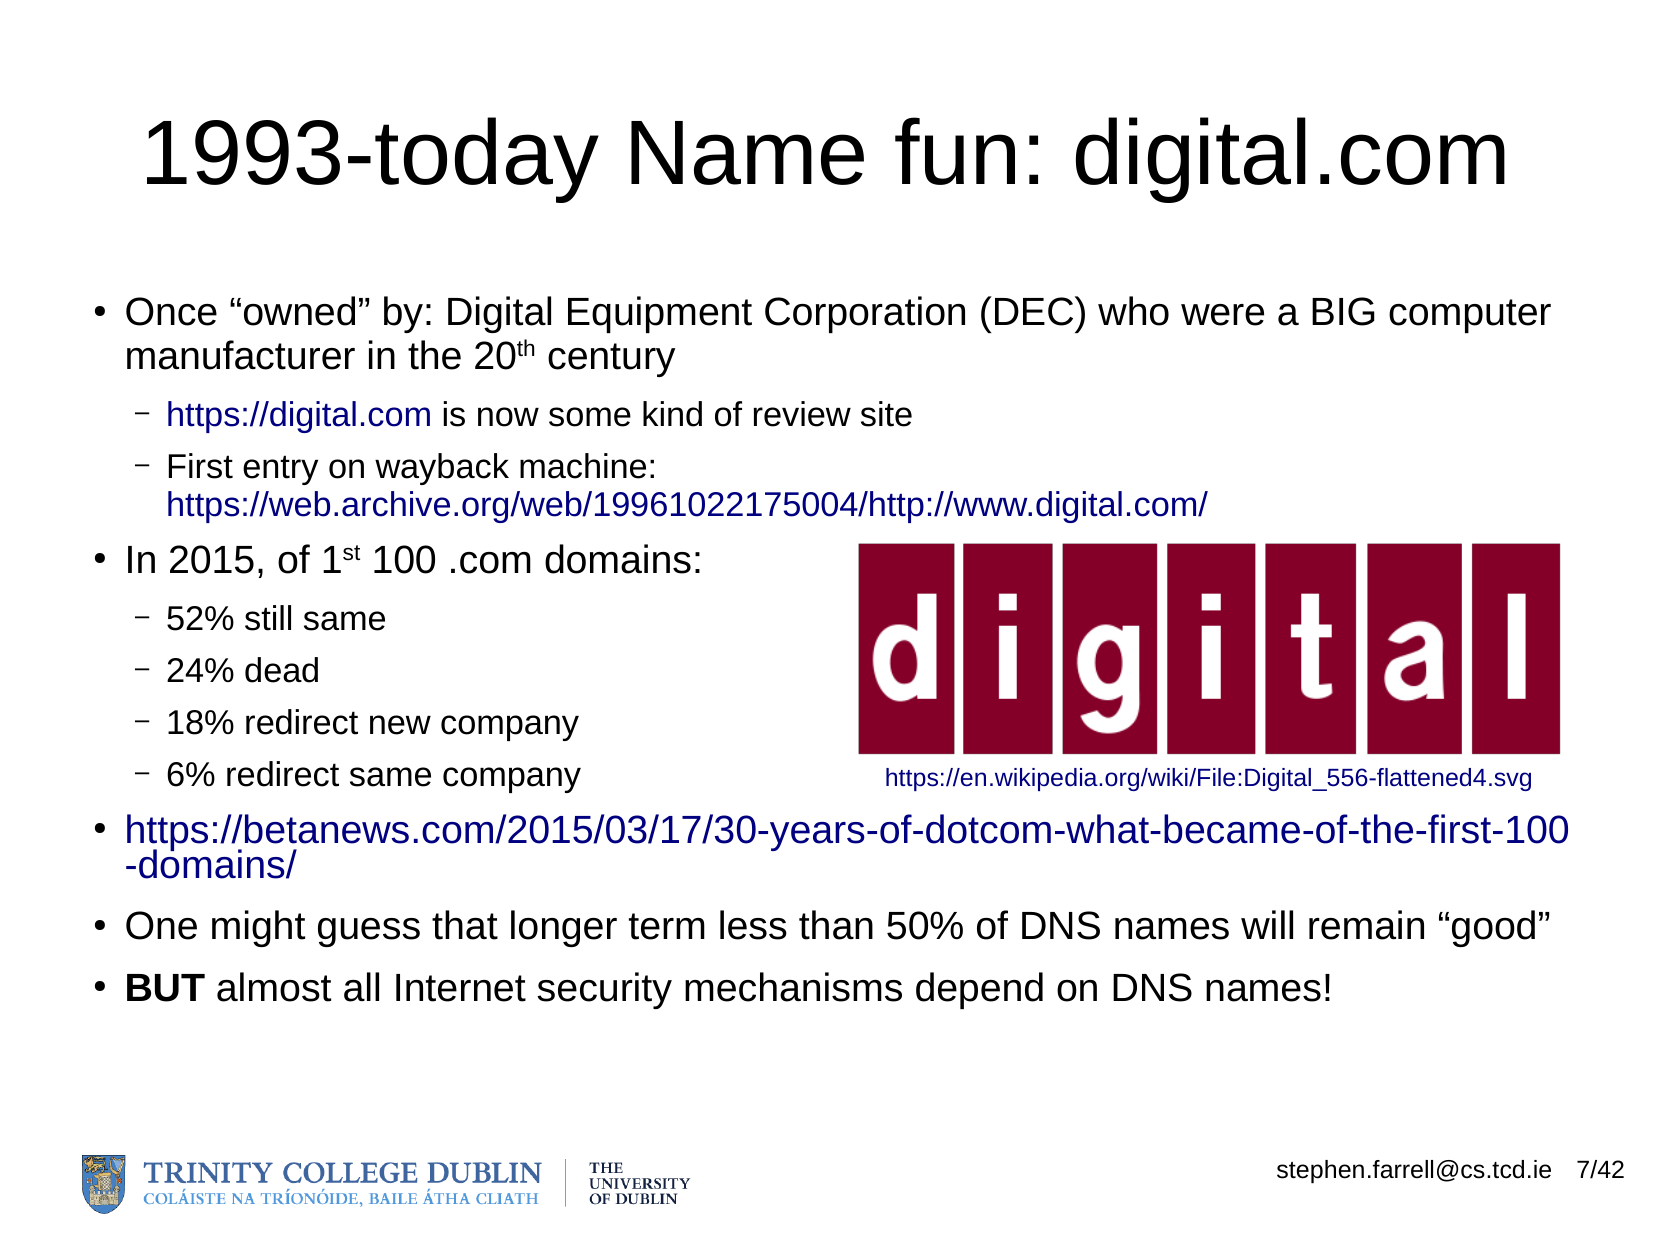

# 1993-today Name fun: digital.com
Once “owned” by: Digital Equipment Corporation (DEC) who were a BIG computer manufacturer in the 20th century
https://digital.com is now some kind of review site
First entry on wayback machine: https://web.archive.org/web/19961022175004/http://www.digital.com/
In 2015, of 1st 100 .com domains:
52% still same
24% dead
18% redirect new company
6% redirect same company
https://betanews.com/2015/03/17/30-years-of-dotcom-what-became-of-the-first-100-domains/
One might guess that longer term less than 50% of DNS names will remain “good”
BUT almost all Internet security mechanisms depend on DNS names!
https://en.wikipedia.org/wiki/File:Digital_556-flattened4.svg